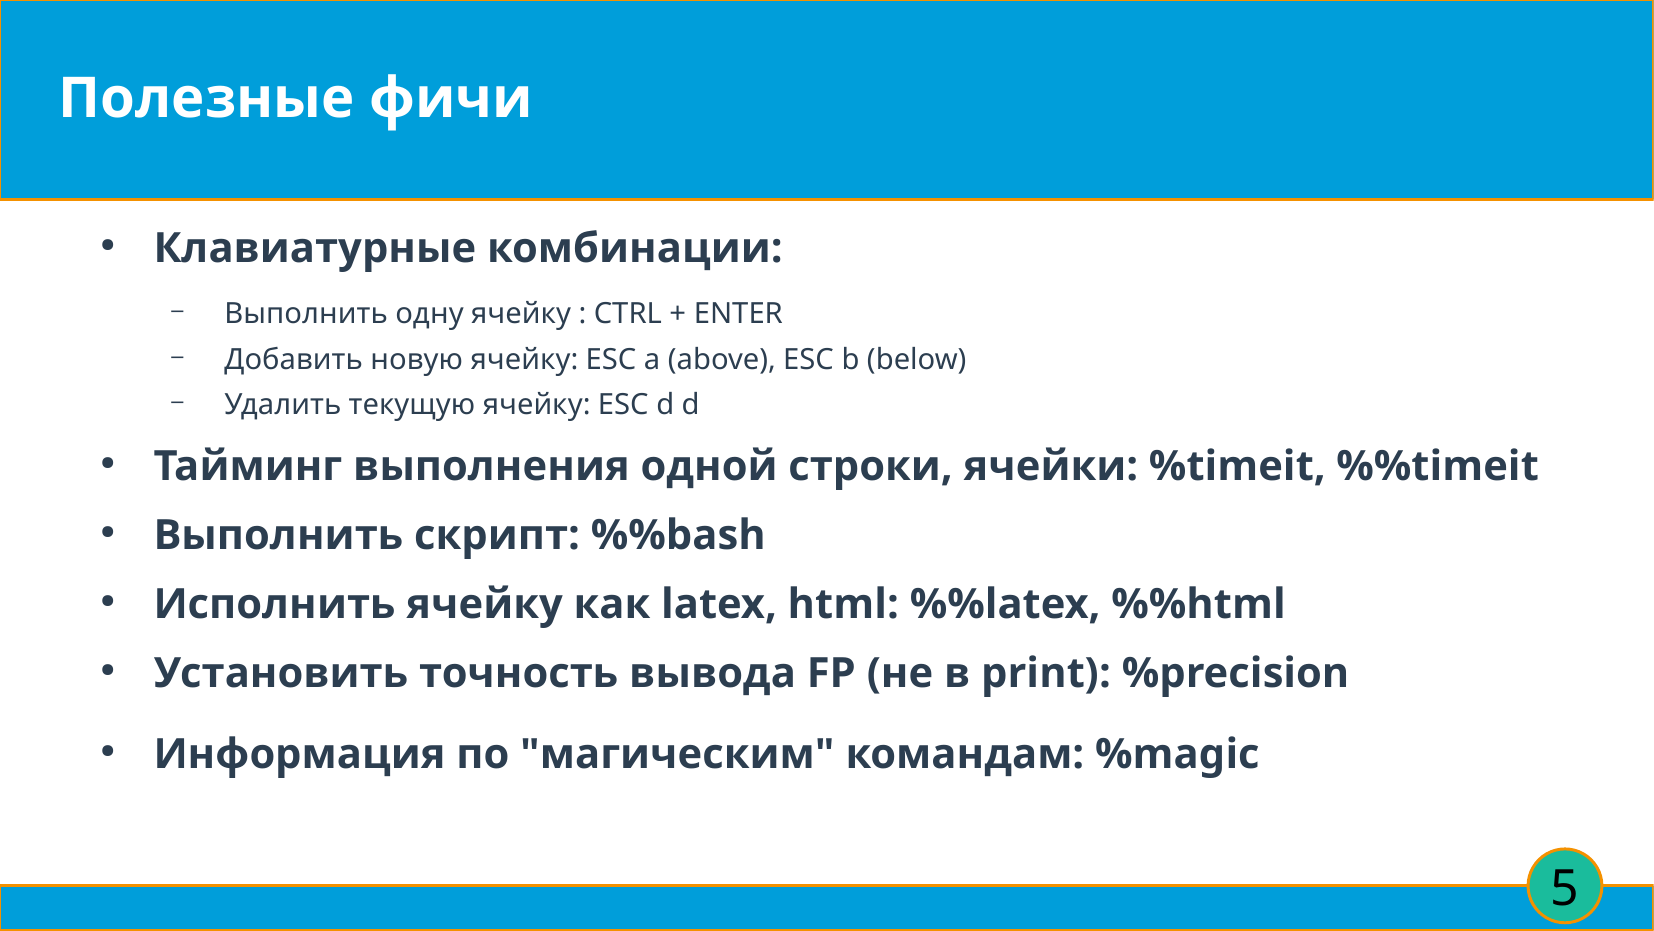

# Полезные фичи
Клавиатурные комбинации:
Выполнить одну ячейку : CTRL + ENTER
Добавить новую ячейку: ESC a (above), ESC b (below)
Удалить текущую ячейку: ESC d d
Тайминг выполнения одной строки, ячейки: %timeit, %%timeit
Выполнить скрипт: %%bash
Исполнить ячейку как latex, html: %%latex, %%html
Установить точность вывода FP (не в print): %precision
Информация по "магическим" командам: %magic